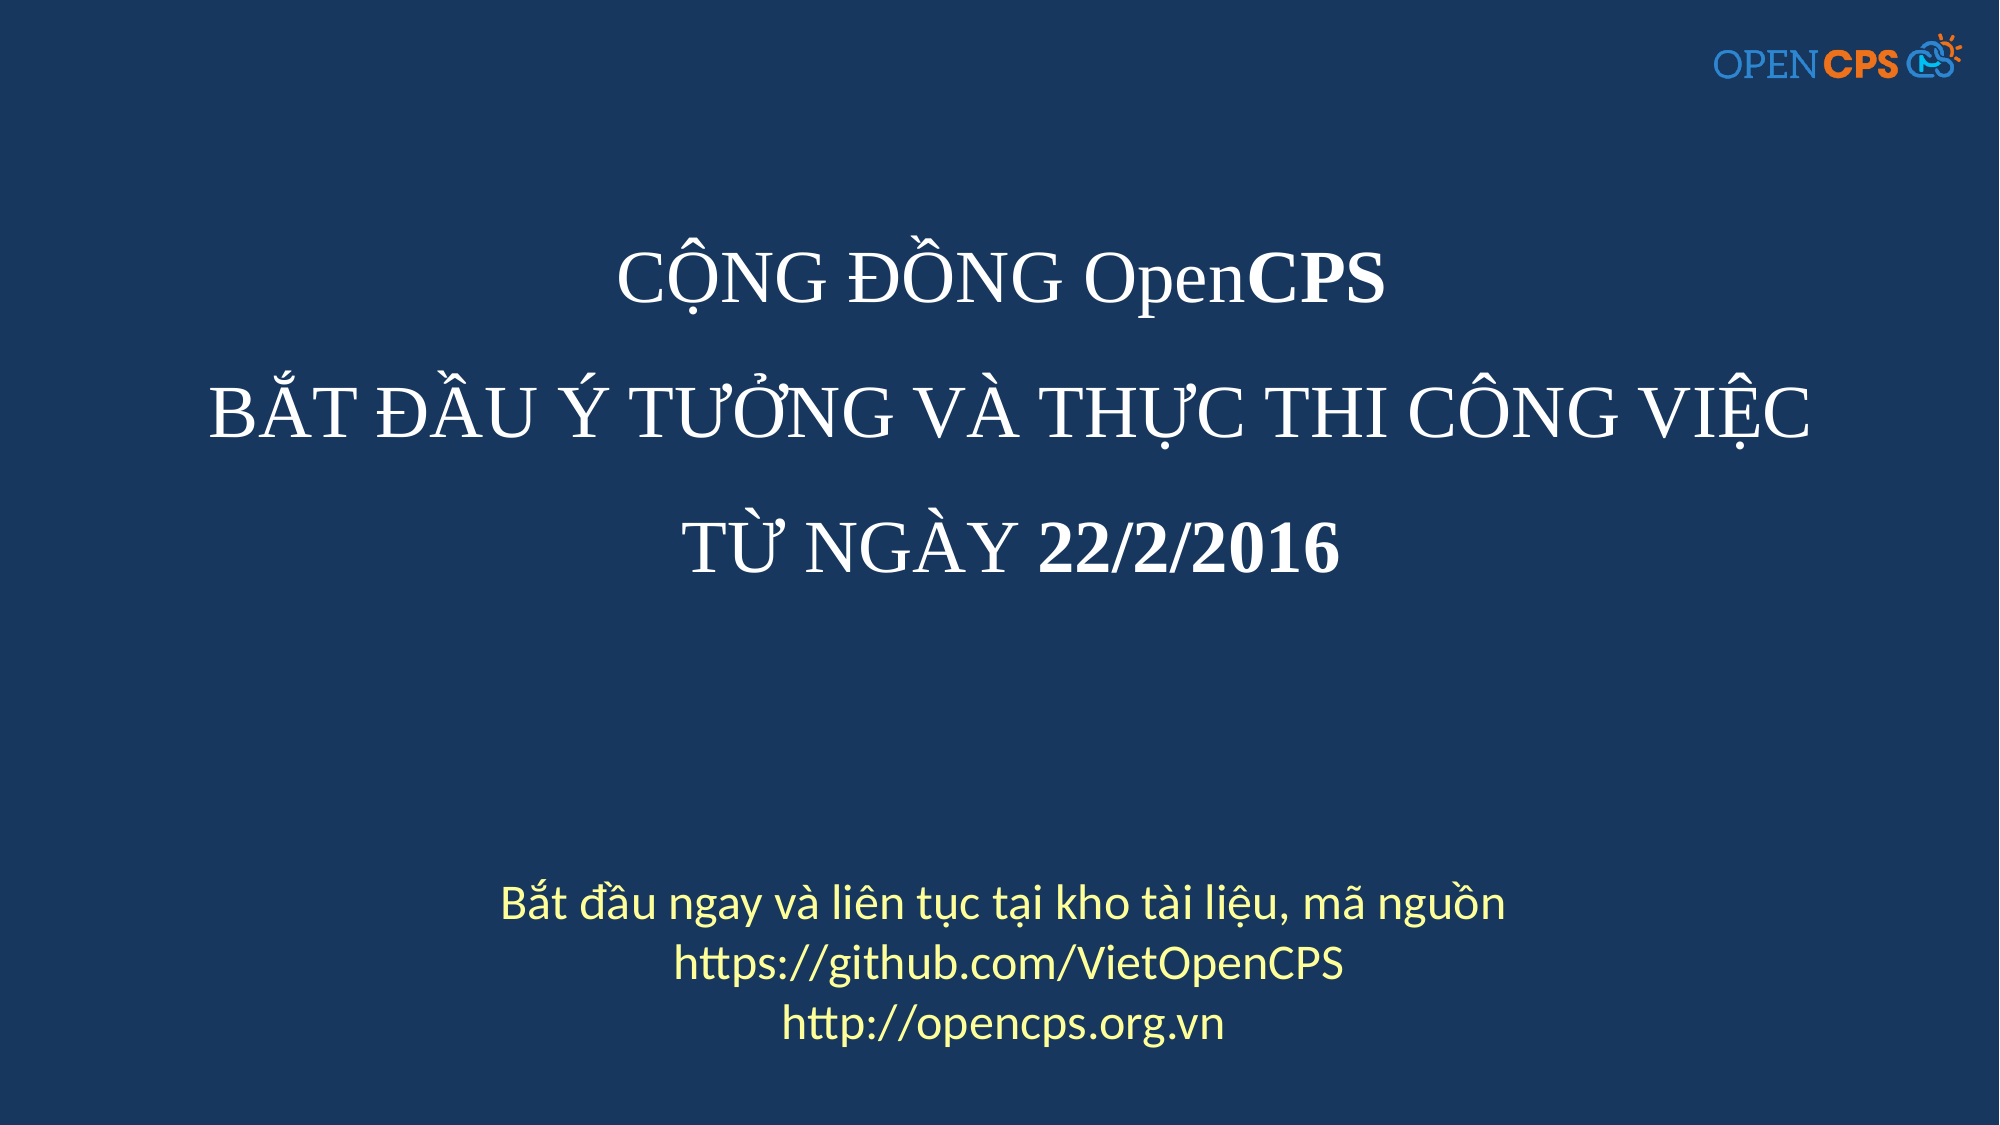

CỘNG ĐỒNG OpenCPS
BẮT ĐẦU Ý TƯỞNG VÀ THỰC THI CÔNG VIỆC
TỪ NGÀY 22/2/2016
Bắt đầu ngay và liên tục tại kho tài liệu, mã nguồn
 https://github.com/VietOpenCPS
http://opencps.org.vn